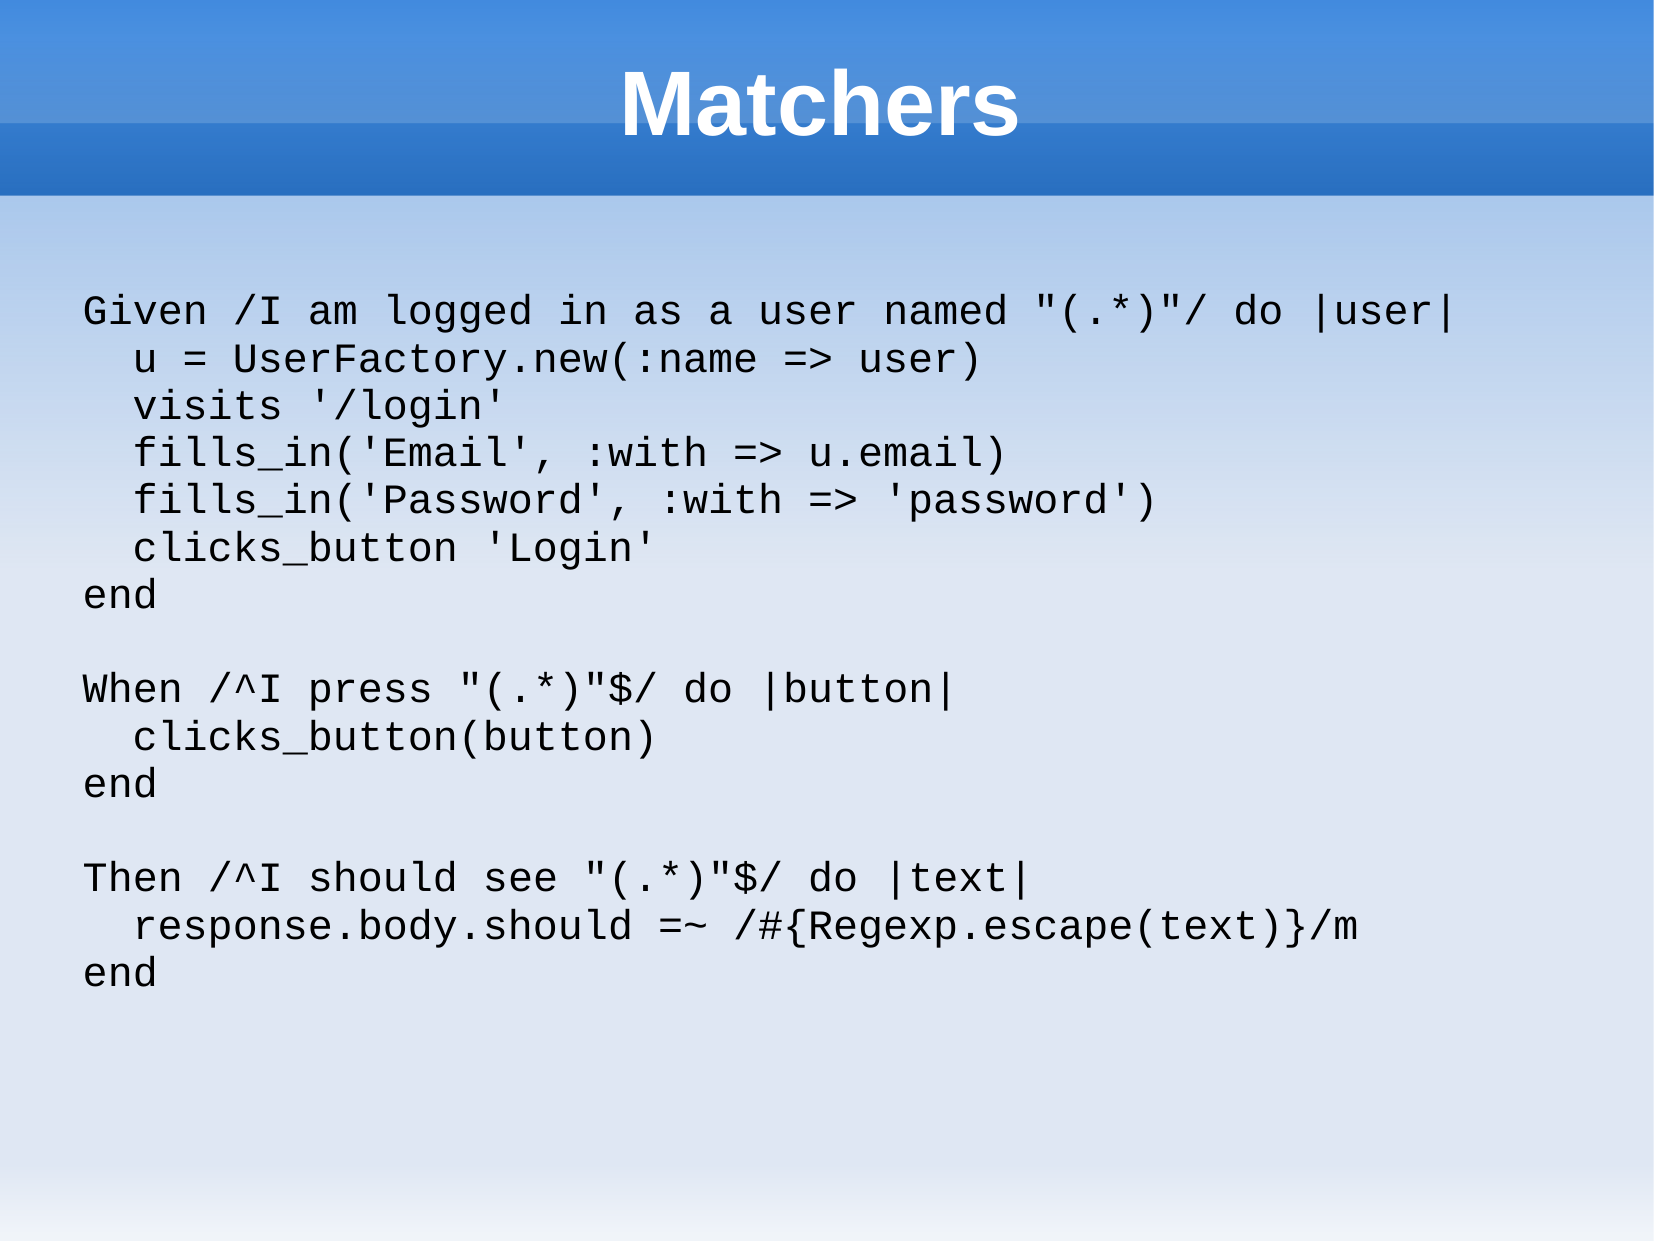

# Matchers
Given /I am logged in as a user named "(.*)"/ do |user|
 u = UserFactory.new(:name => user)
 visits '/login'
 fills_in('Email', :with => u.email)
 fills_in('Password', :with => 'password')
 clicks_button 'Login'
end
When /^I press "(.*)"$/ do |button|
 clicks_button(button)
end
Then /^I should see "(.*)"$/ do |text|
 response.body.should =~ /#{Regexp.escape(text)}/m
end